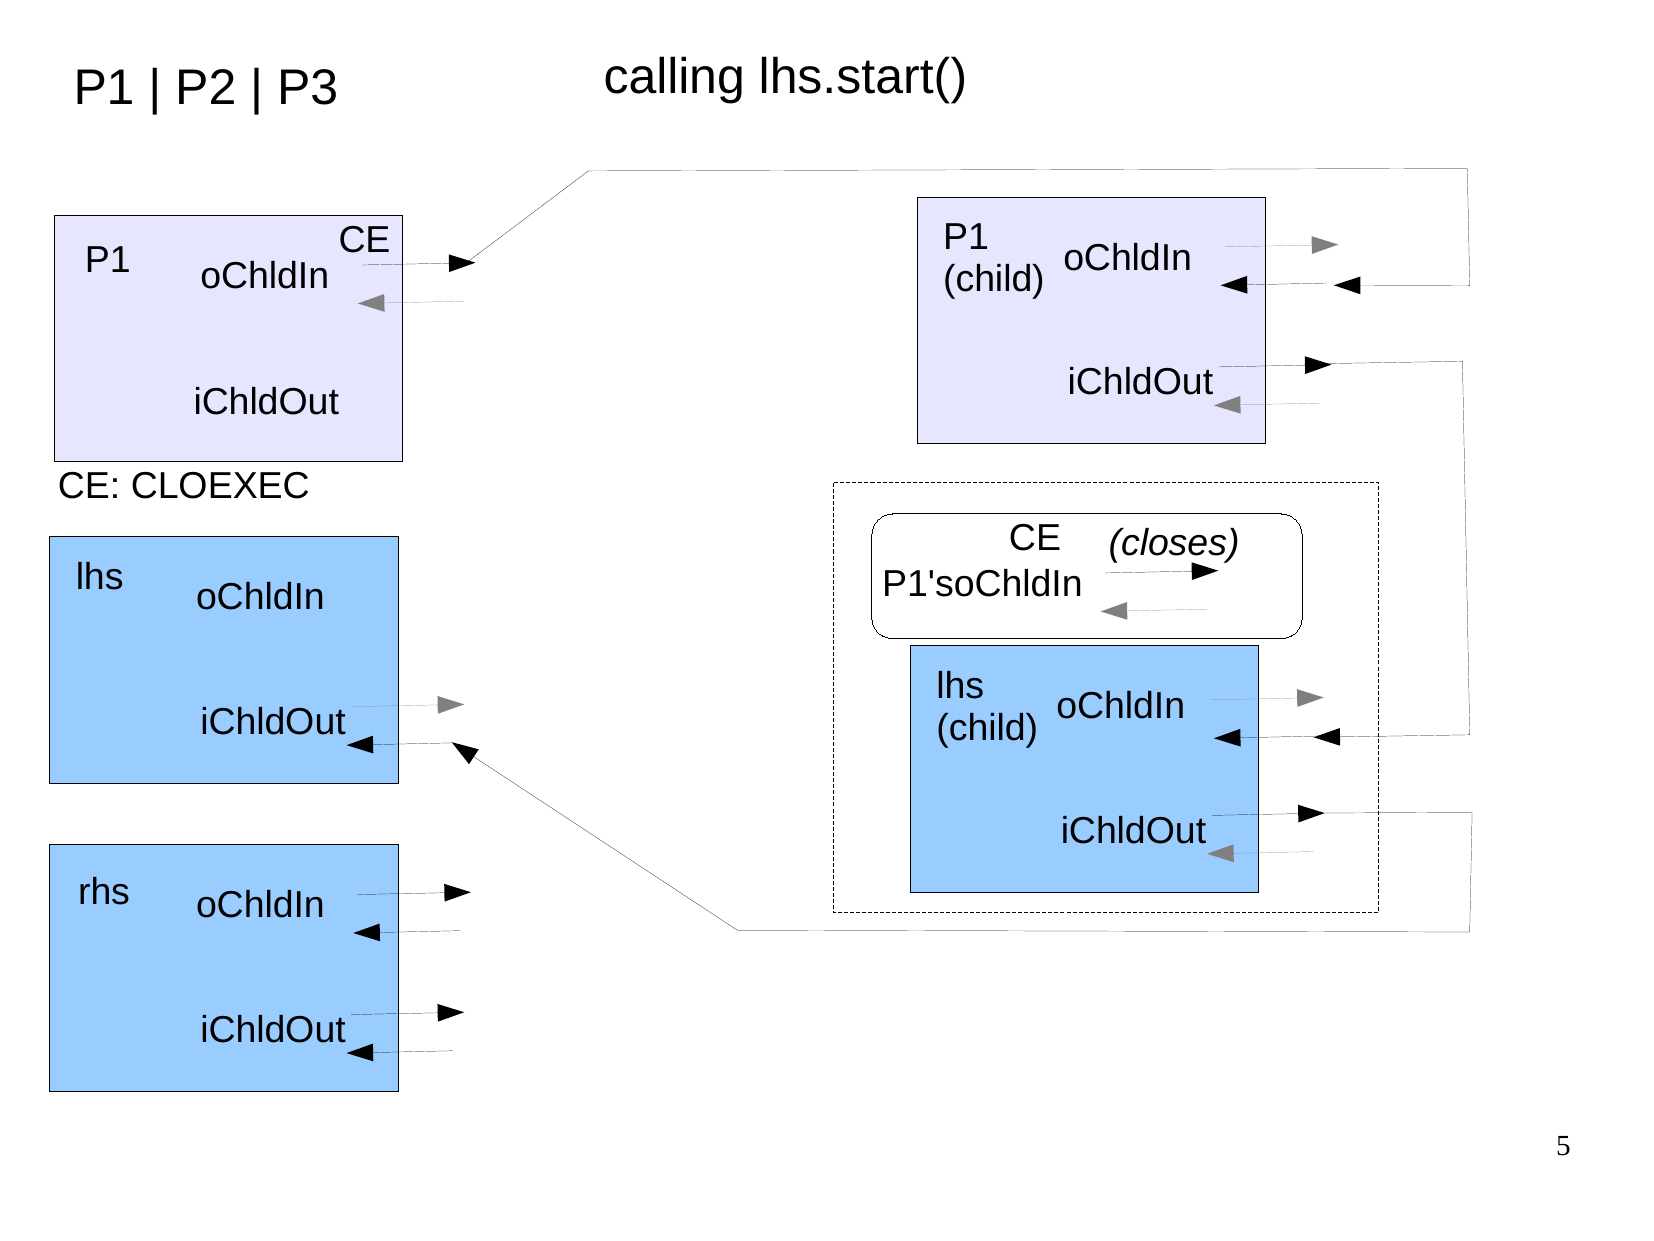

calling lhs.start()
P1 | P2 | P3
P1
(child)
CE
oChldIn
P1
oChldIn
iChldOut
iChldOut
CE: CLOEXEC
CE
(closes)
lhs
P1'soChldIn
oChldIn
lhs
(child)
oChldIn
iChldOut
iChldOut
rhs
oChldIn
iChldOut
5